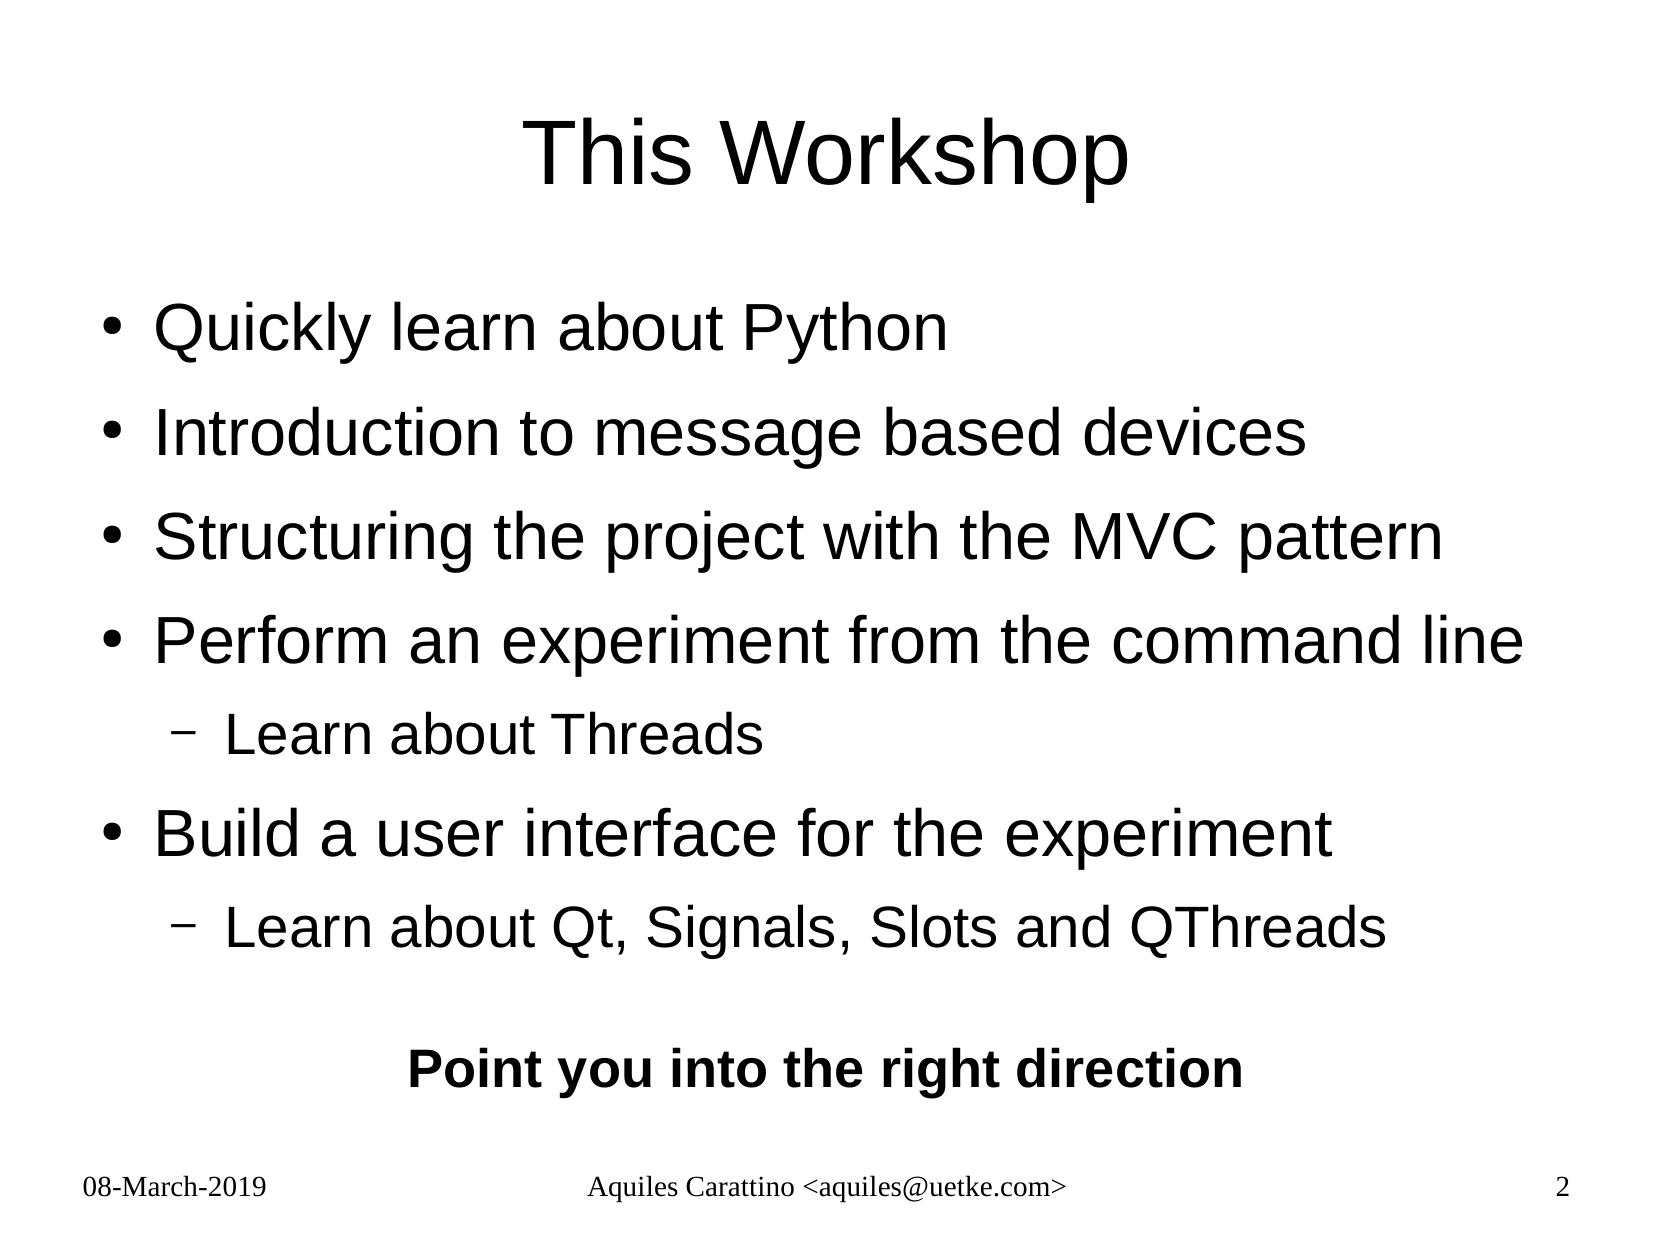

# This Workshop
Quickly learn about Python
Introduction to message based devices
Structuring the project with the MVC pattern
Perform an experiment from the command line
Learn about Threads
Build a user interface for the experiment
Learn about Qt, Signals, Slots and QThreads
Point you into the right direction
08-March-2019
Aquiles Carattino <aquiles@uetke.com>
2